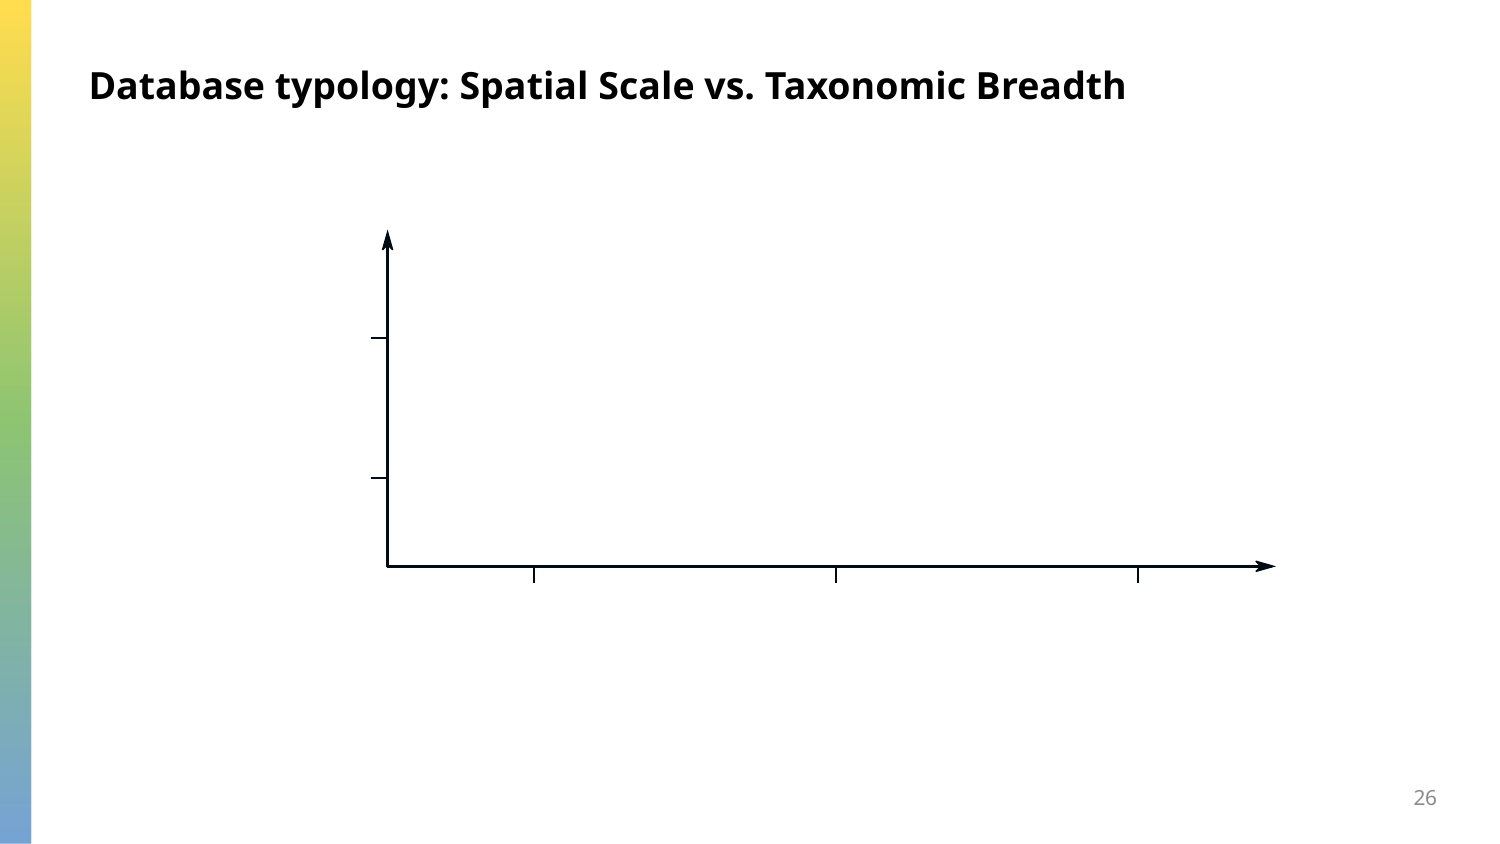

# Database typology: Spatial Scale vs. Taxonomic Breadth
26